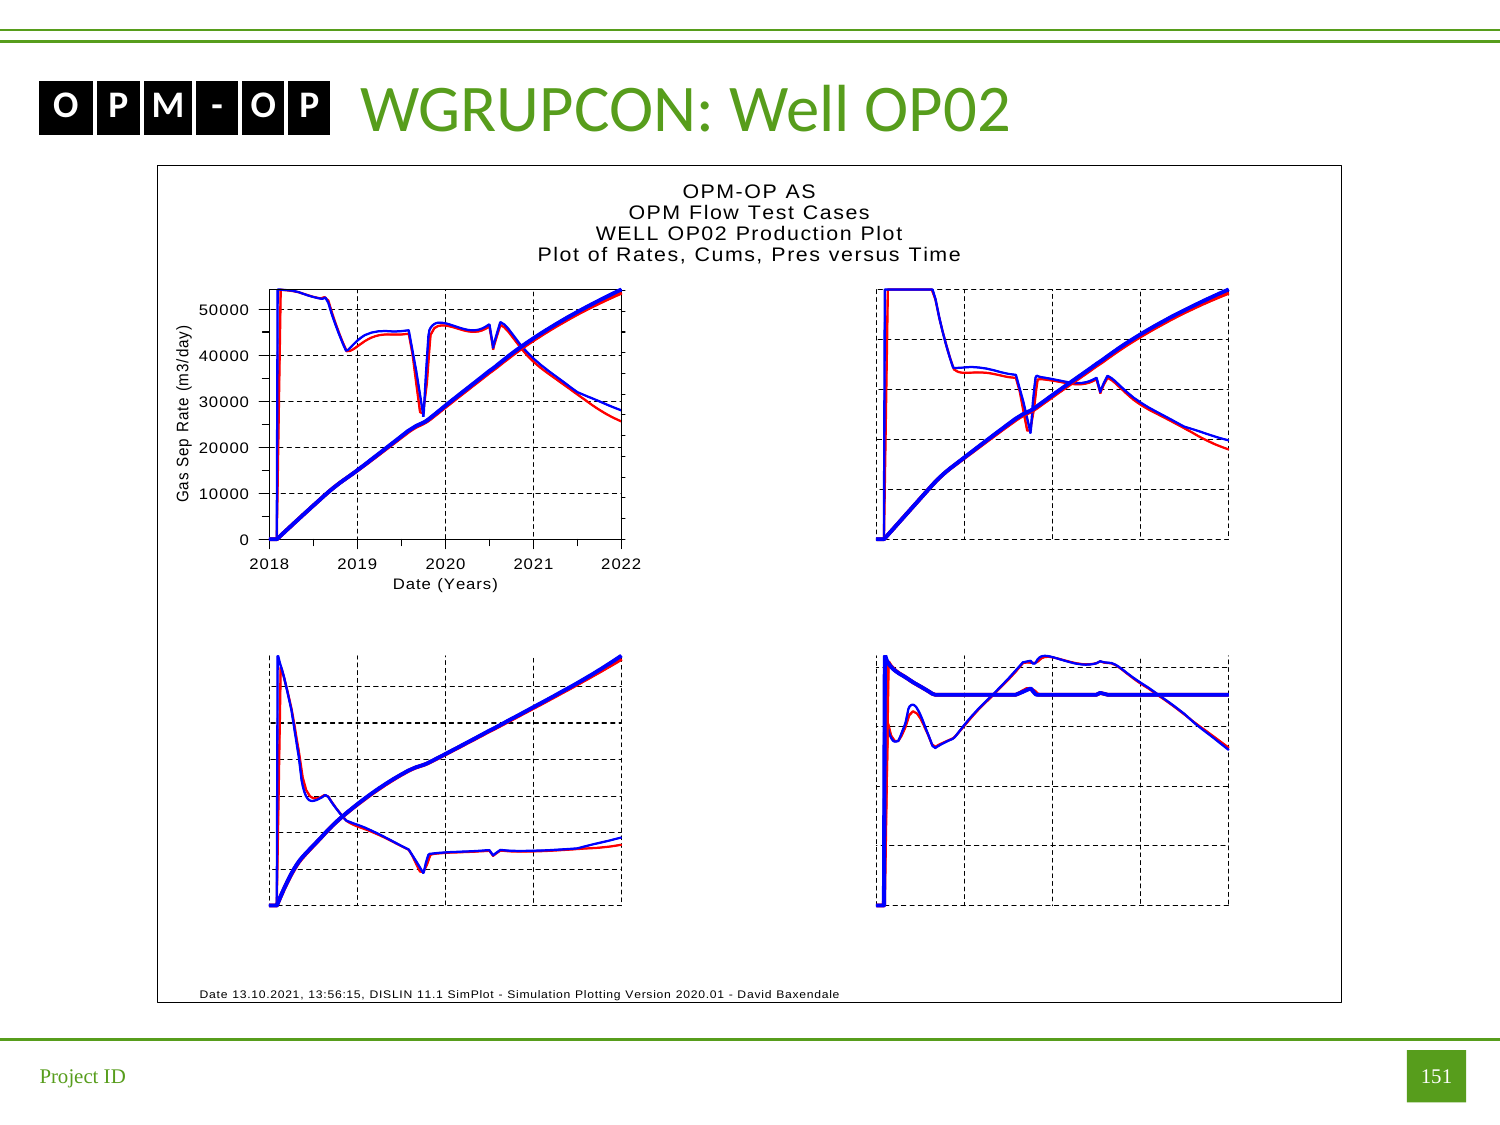

# WGRUPCON: well OP02
Project ID
151